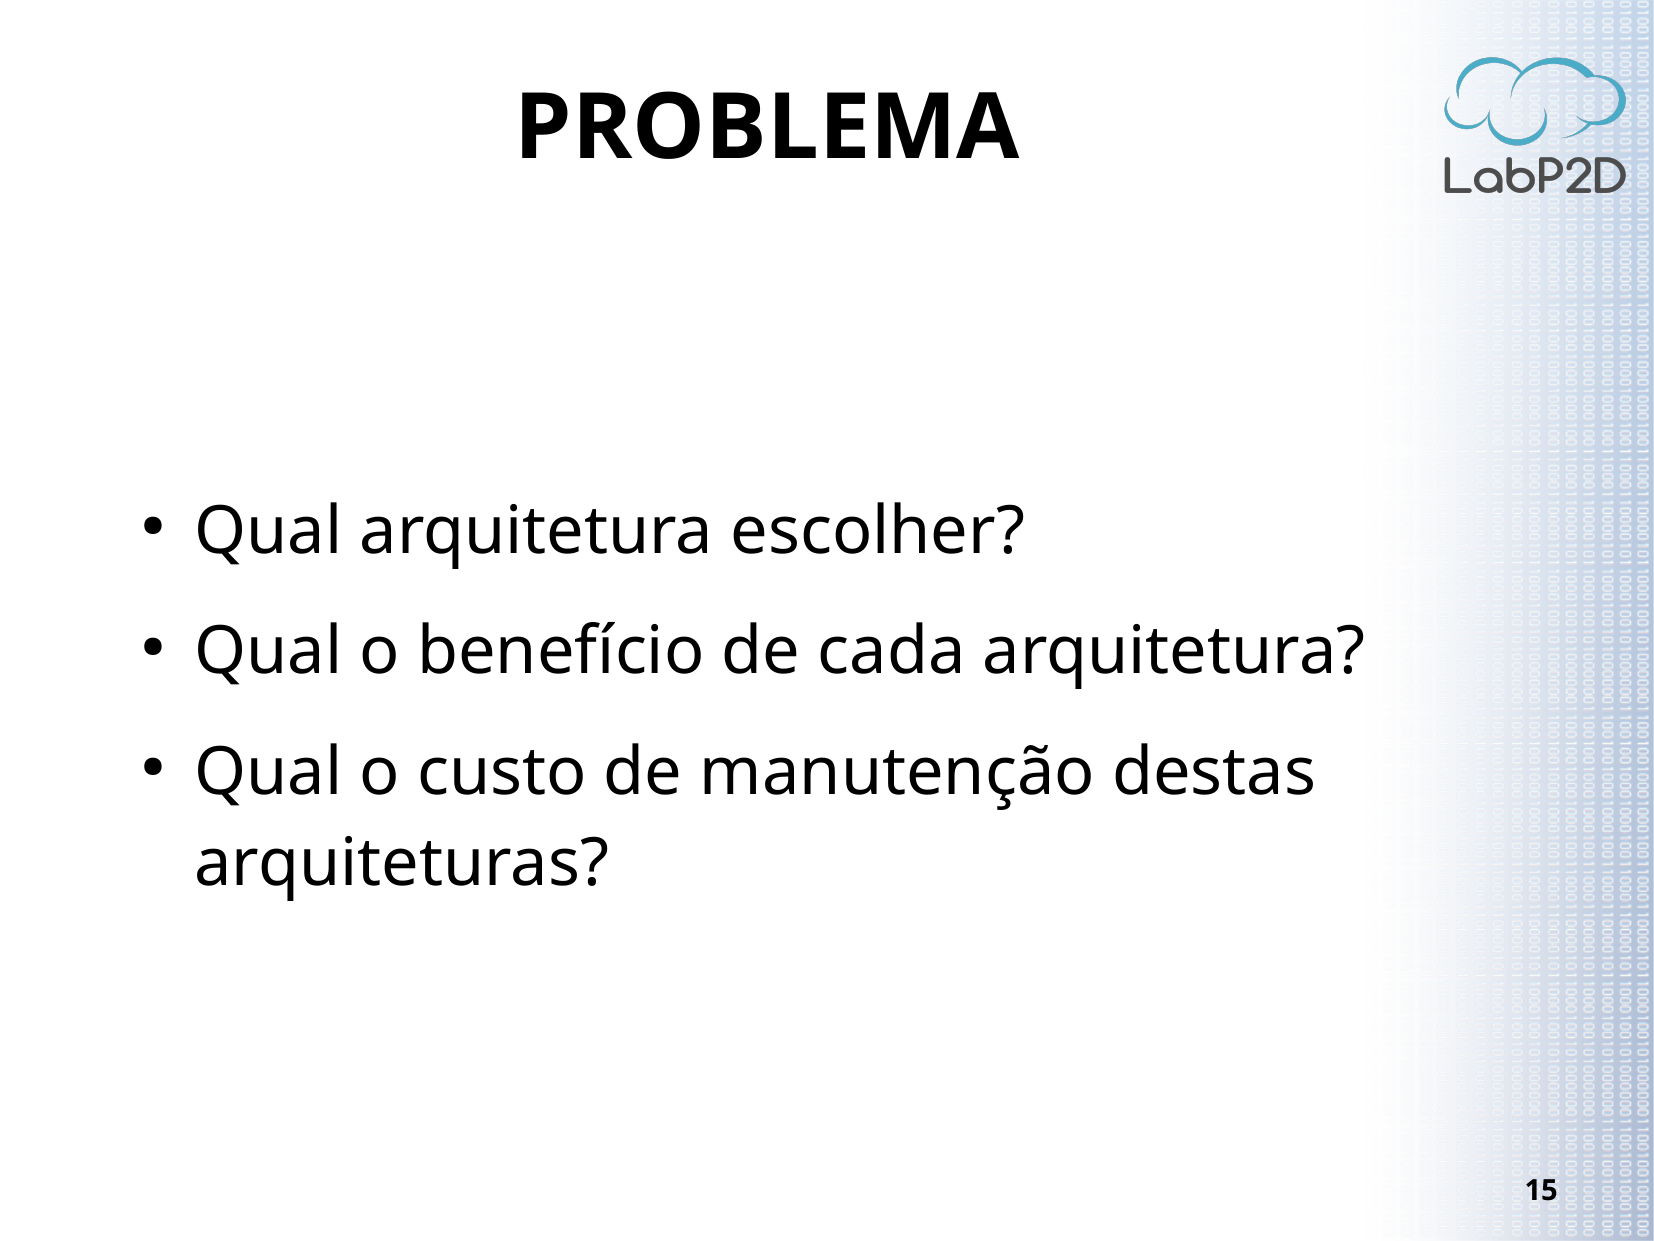

# PROBLEMA
Qual arquitetura escolher?
Qual o benefício de cada arquitetura?
Qual o custo de manutenção destas arquiteturas?
15